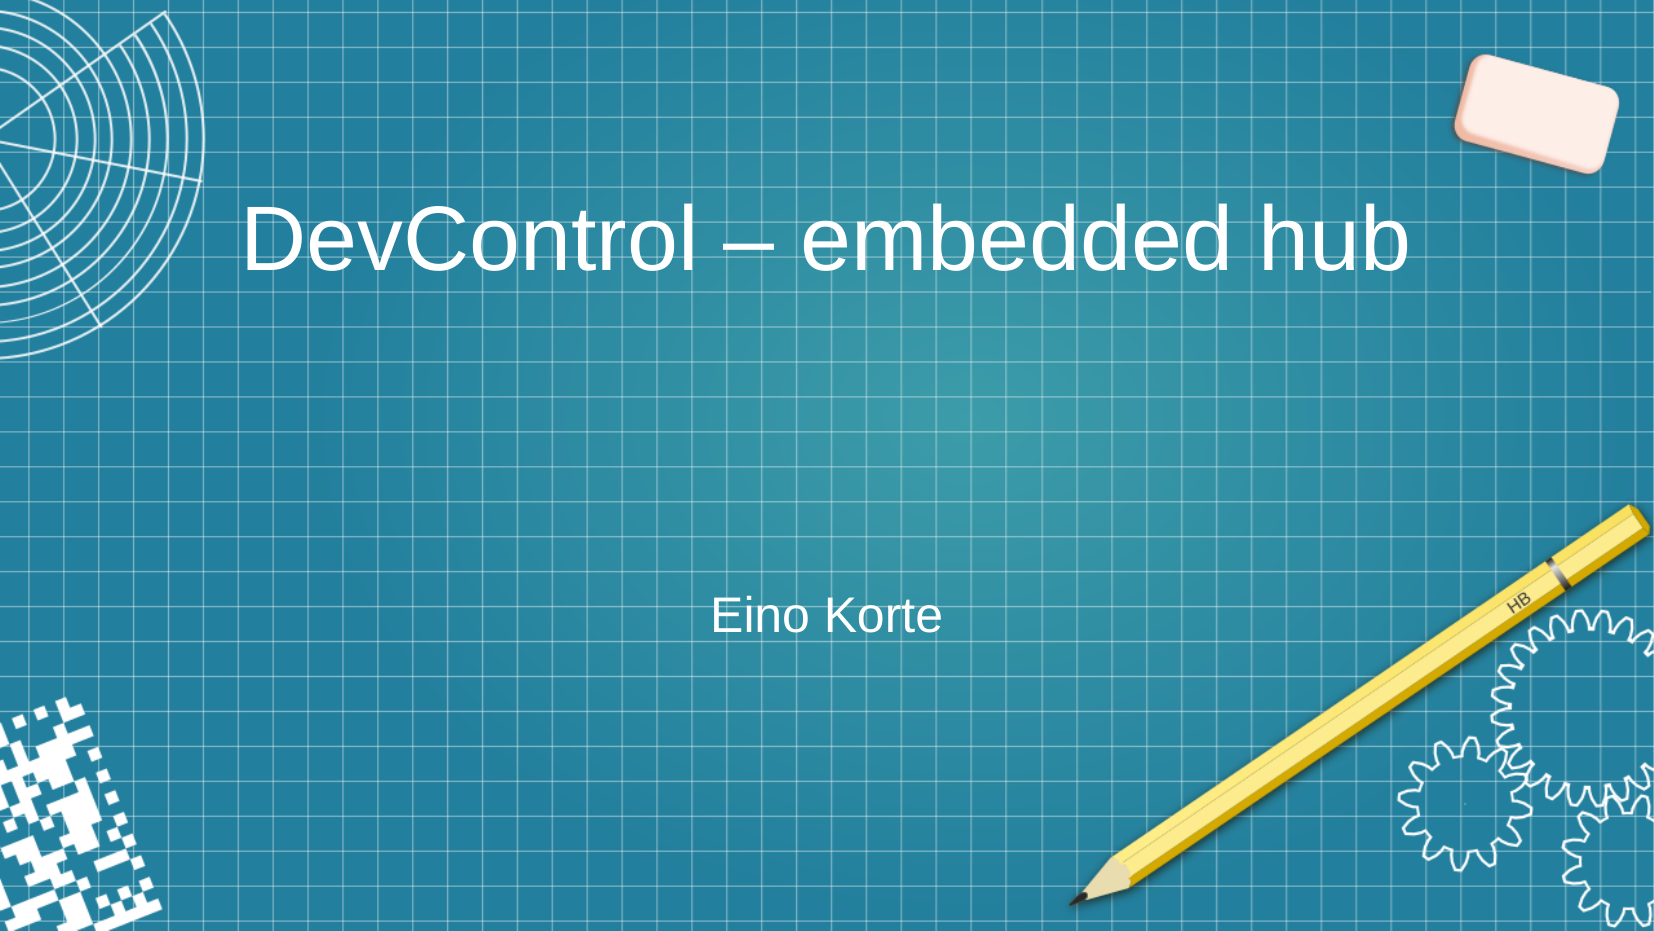

# DevControl – embedded hub
Eino Korte